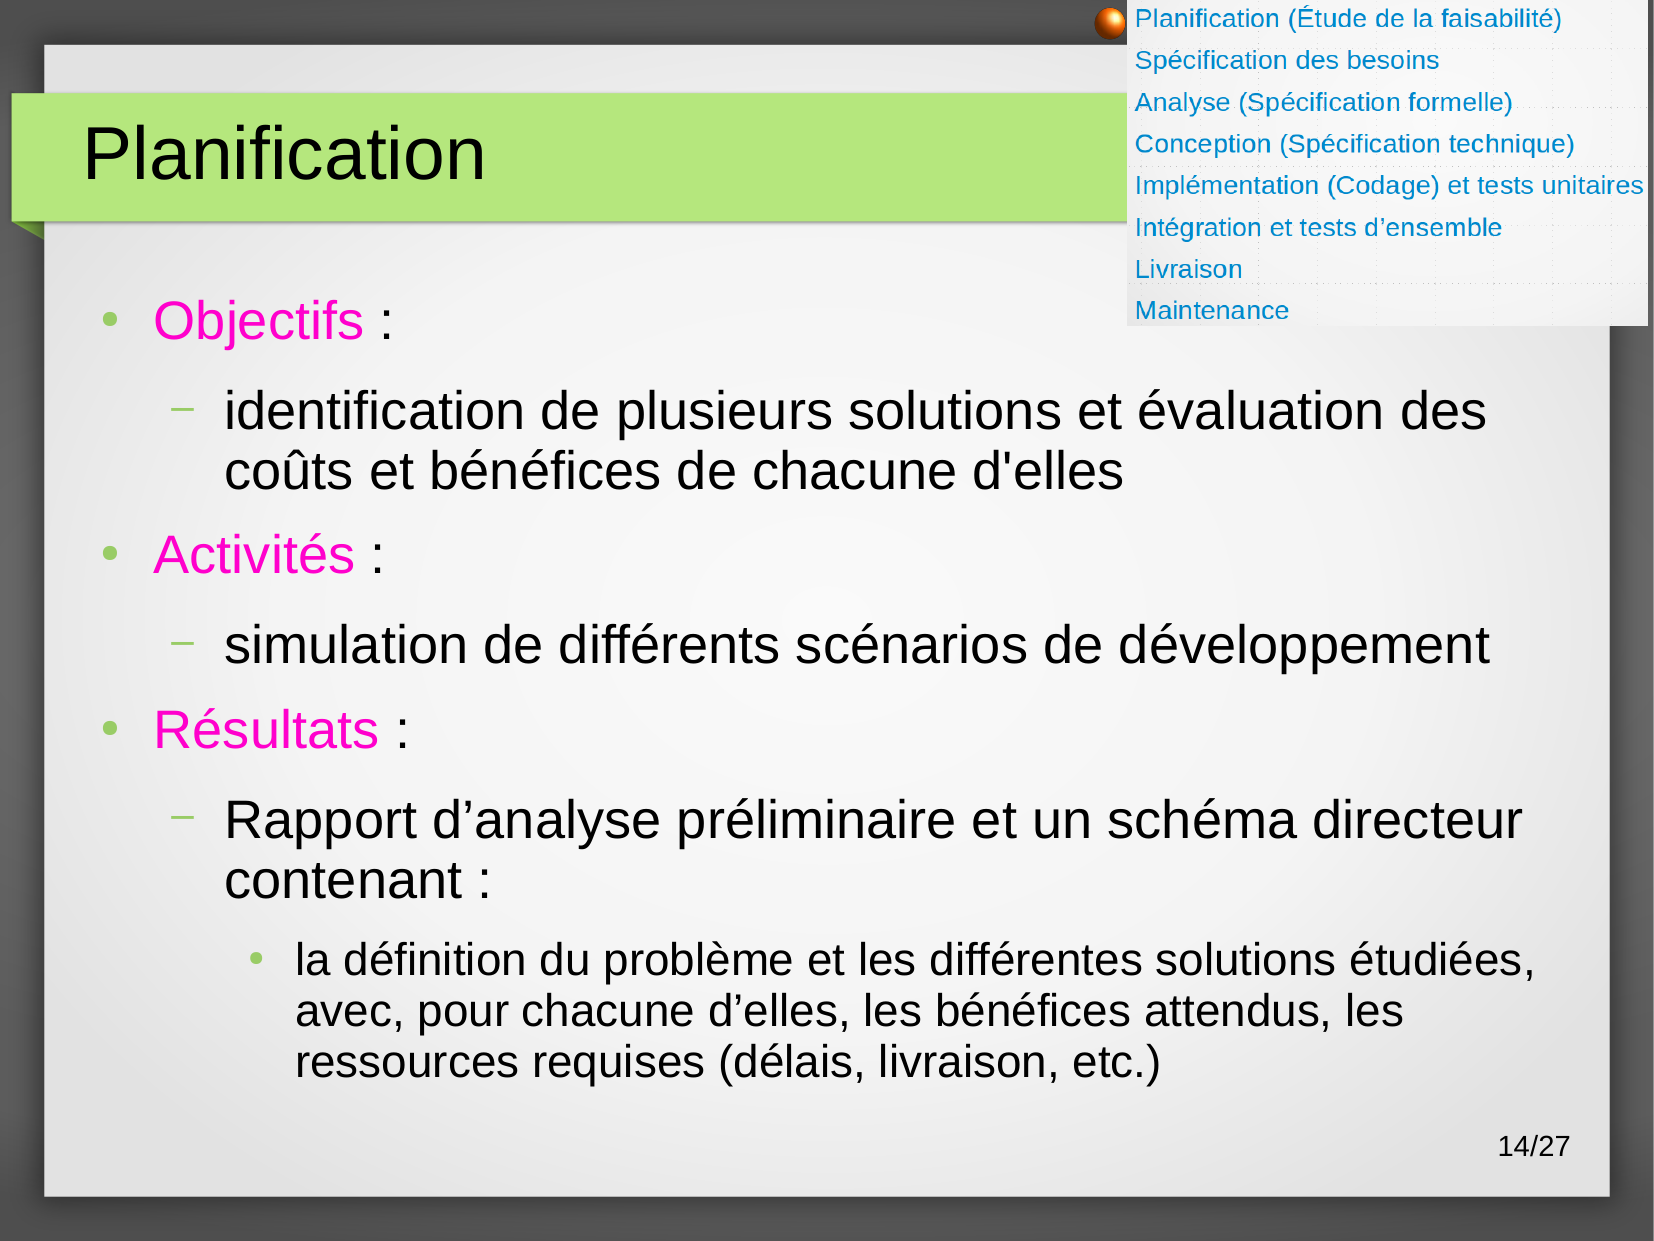

# Planification
Objectifs :
identification de plusieurs solutions et évaluation des coûts et bénéfices de chacune d'elles
Activités :
simulation de différents scénarios de développement
Résultats :
Rapport d’analyse préliminaire et un schéma directeur contenant :
la définition du problème et les différentes solutions étudiées, avec, pour chacune d’elles, les bénéfices attendus, les ressources requises (délais, livraison, etc.)
14